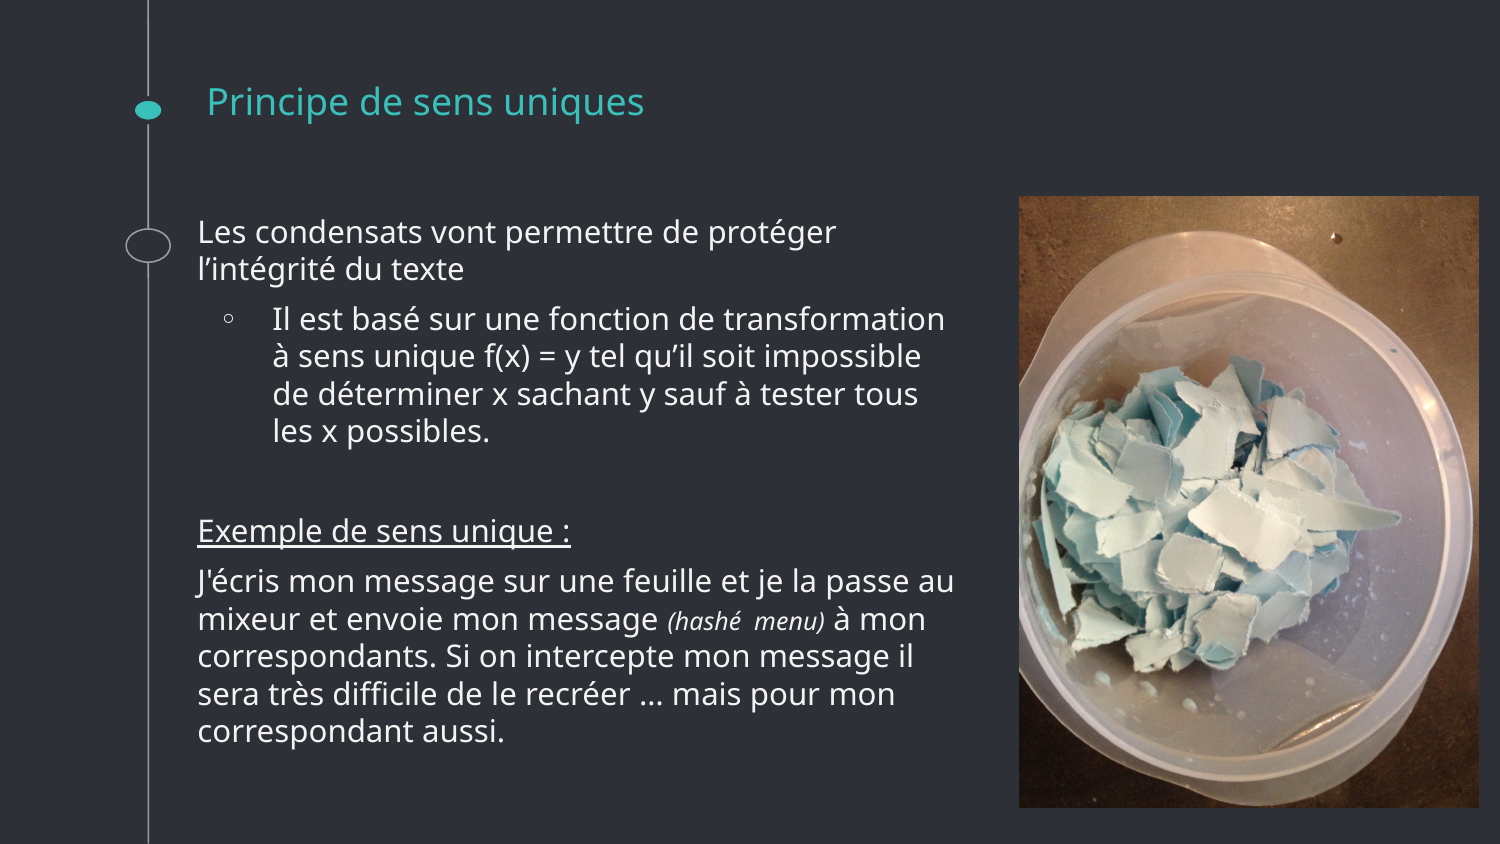

# Principe de sens uniques
Les condensats vont permettre de protéger l’intégrité du texte
Il est basé sur une fonction de transformation à sens unique f(x) = y tel qu’il soit impossible de déterminer x sachant y sauf à tester tous les x possibles.
Exemple de sens unique :
J'écris mon message sur une feuille et je la passe au mixeur et envoie mon message (hashé menu) à mon correspondants. Si on intercepte mon message il sera très difficile de le recréer … mais pour mon correspondant aussi.